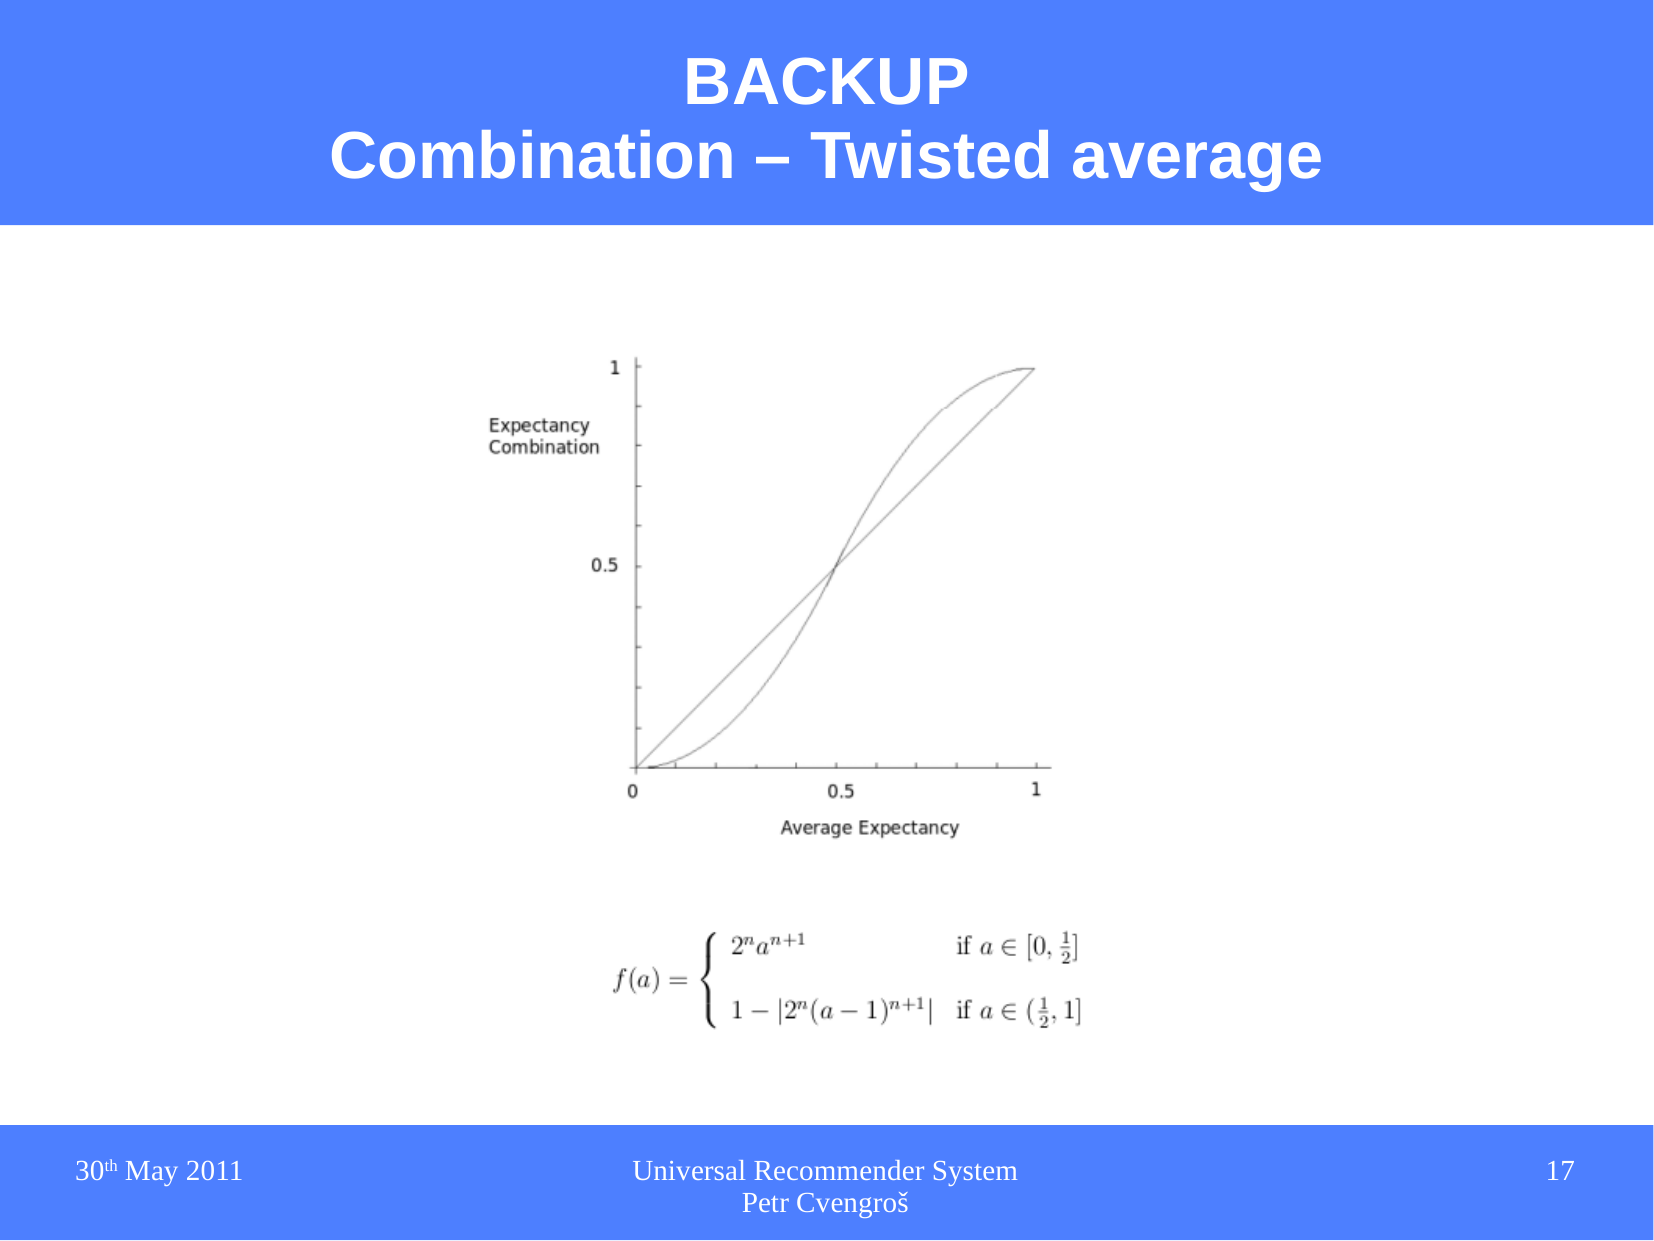

# BACKUP Combination – Twisted average
17